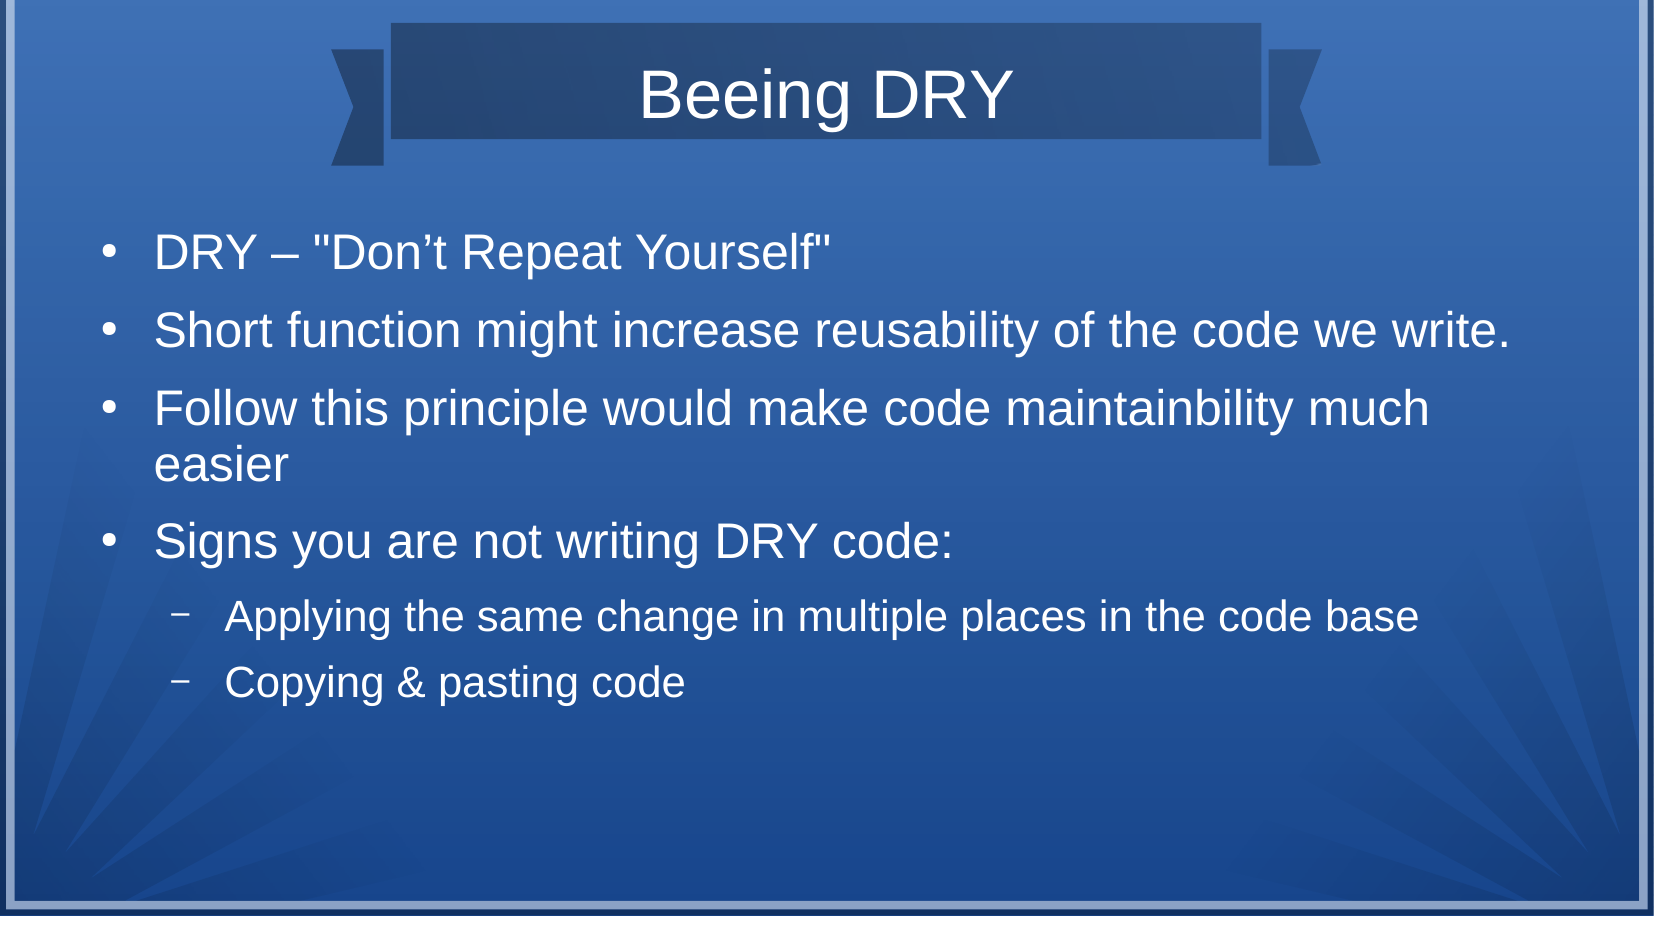

# Beeing DRY
DRY – "Don’t Repeat Yourself"
Short function might increase reusability of the code we write.
Follow this principle would make code maintainbility much easier
Signs you are not writing DRY code:
Applying the same change in multiple places in the code base
Copying & pasting code